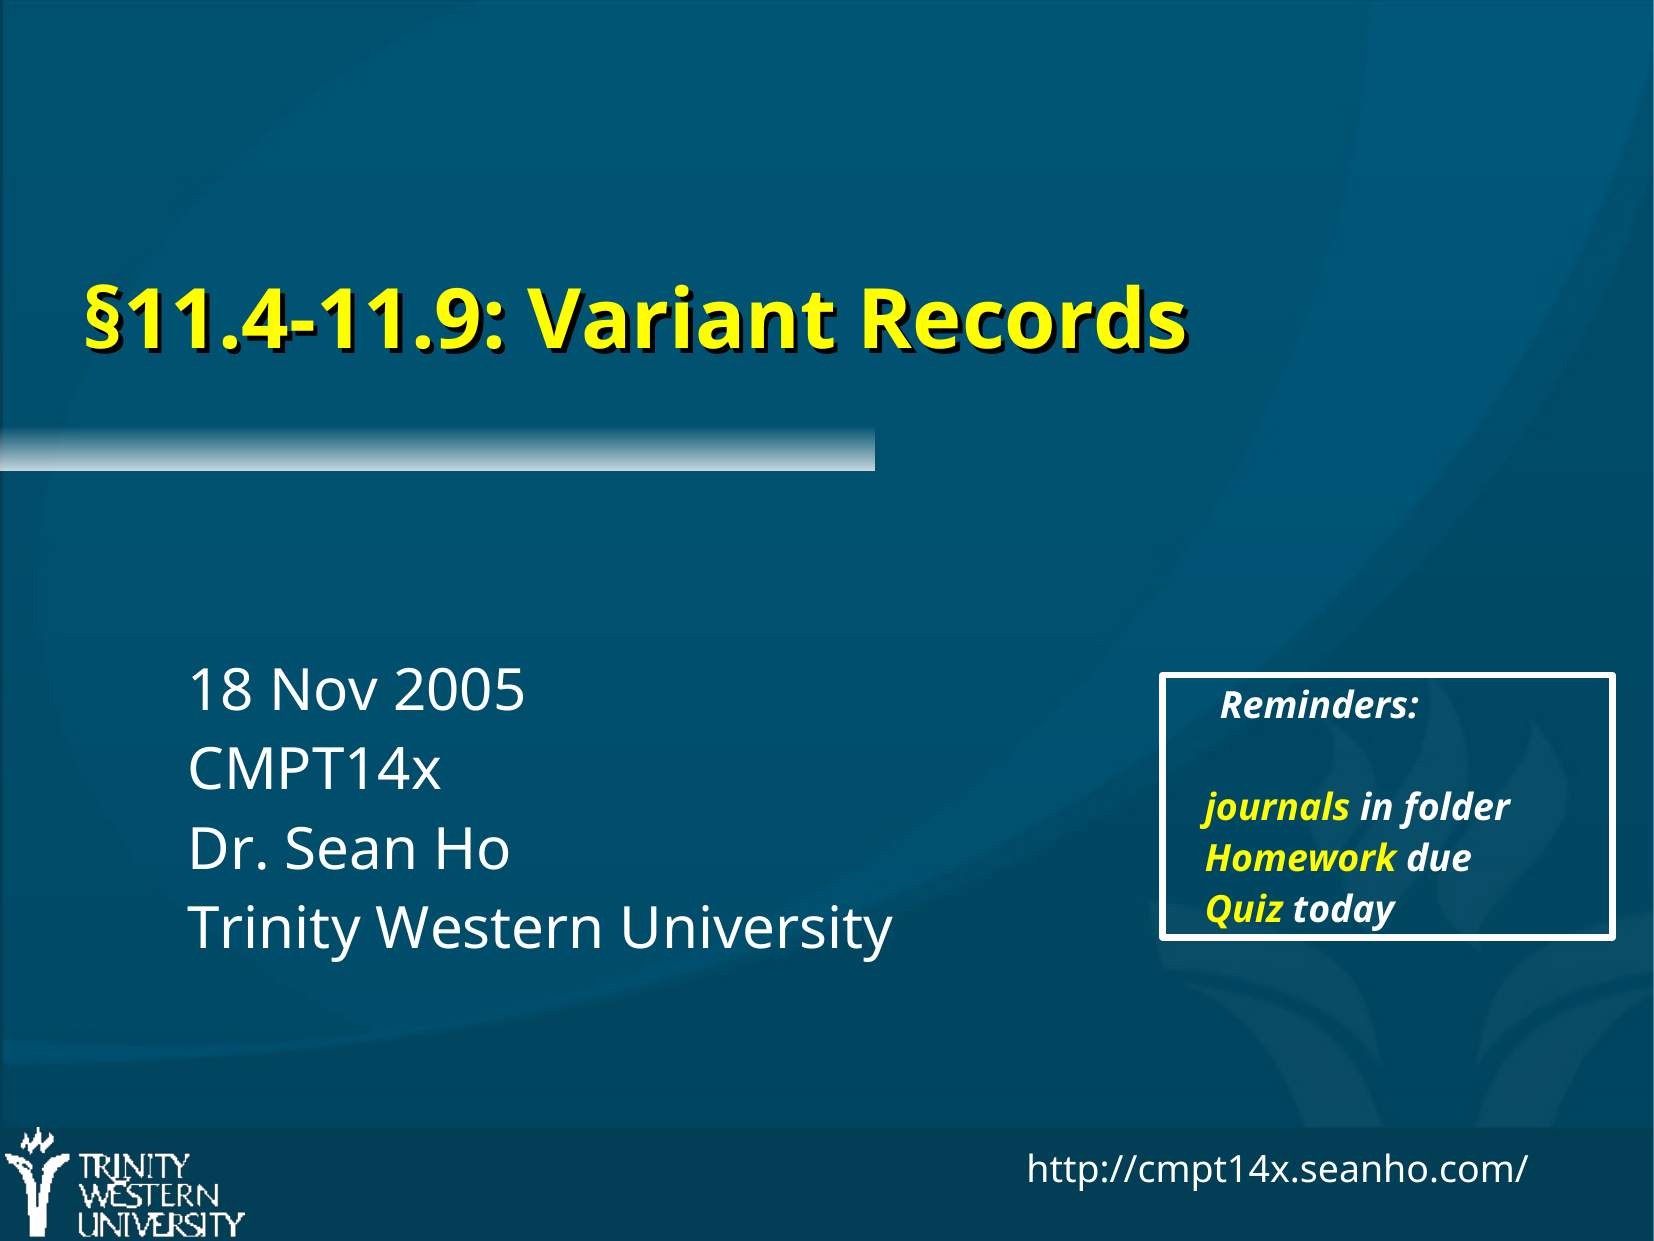

# §11.4-11.9: Variant Records
18 Nov 2005
CMPT14x
Dr. Sean Ho
Trinity Western University
Reminders:
journals in folder
Homework due
Quiz today
http://cmpt14x.seanho.com/